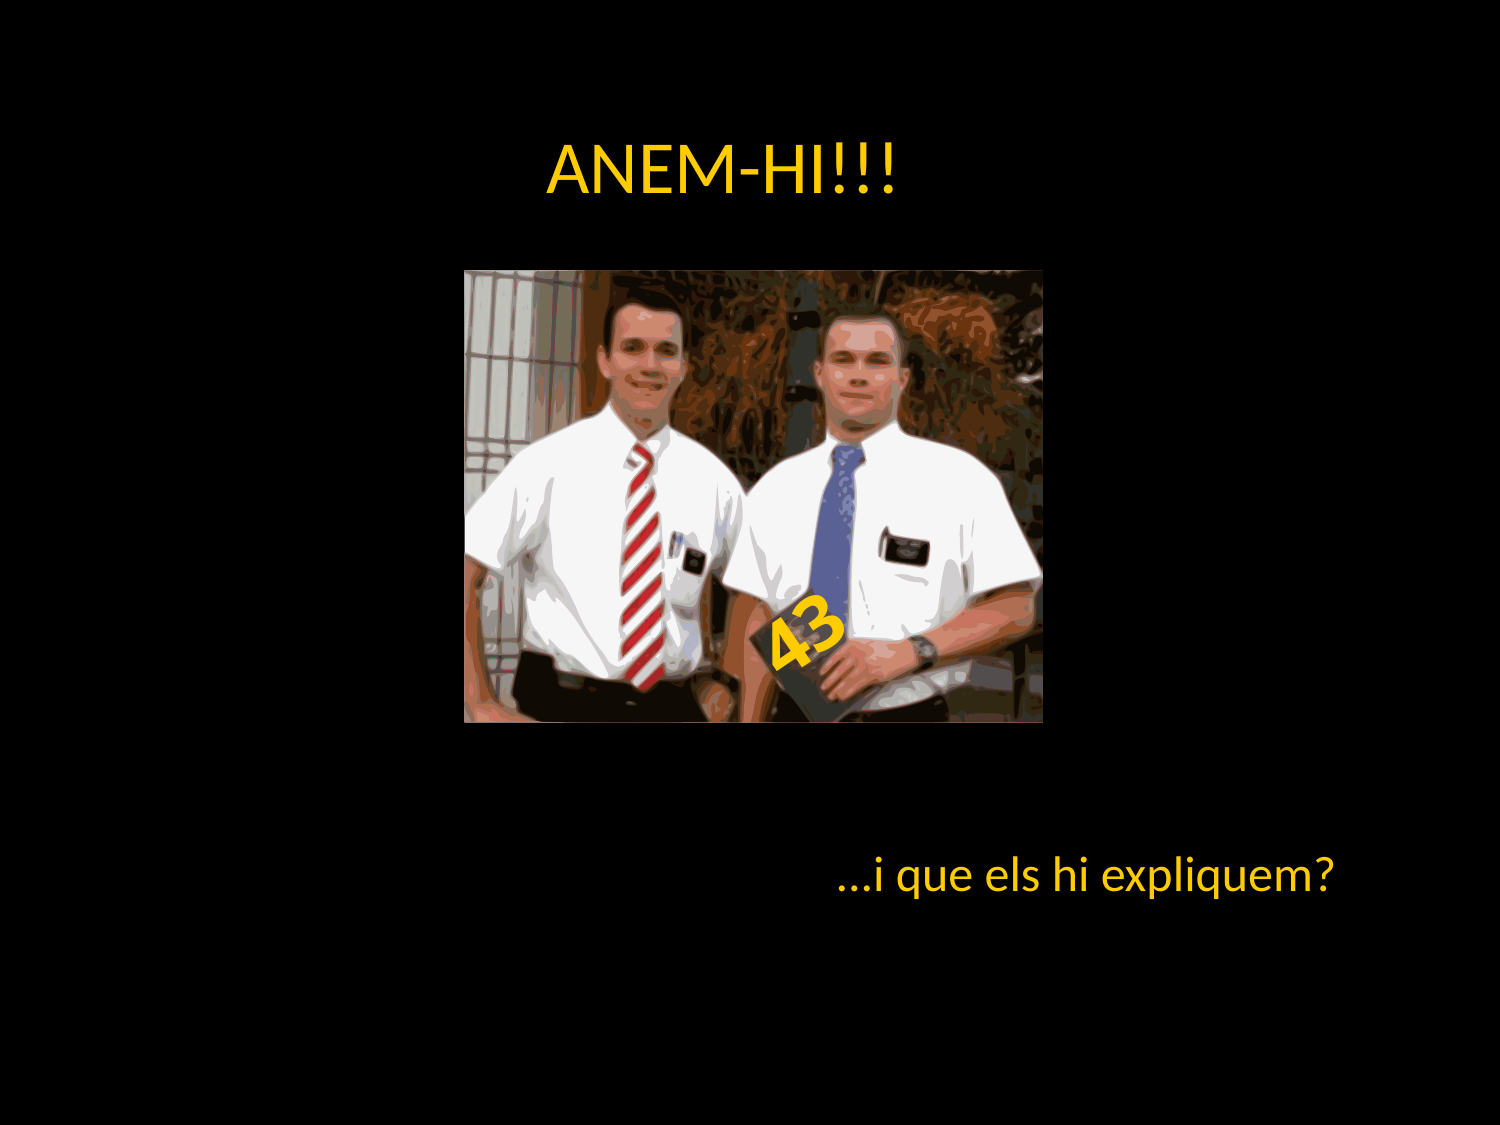

ANEM-HI!!!
43
...i que els hi expliquem?